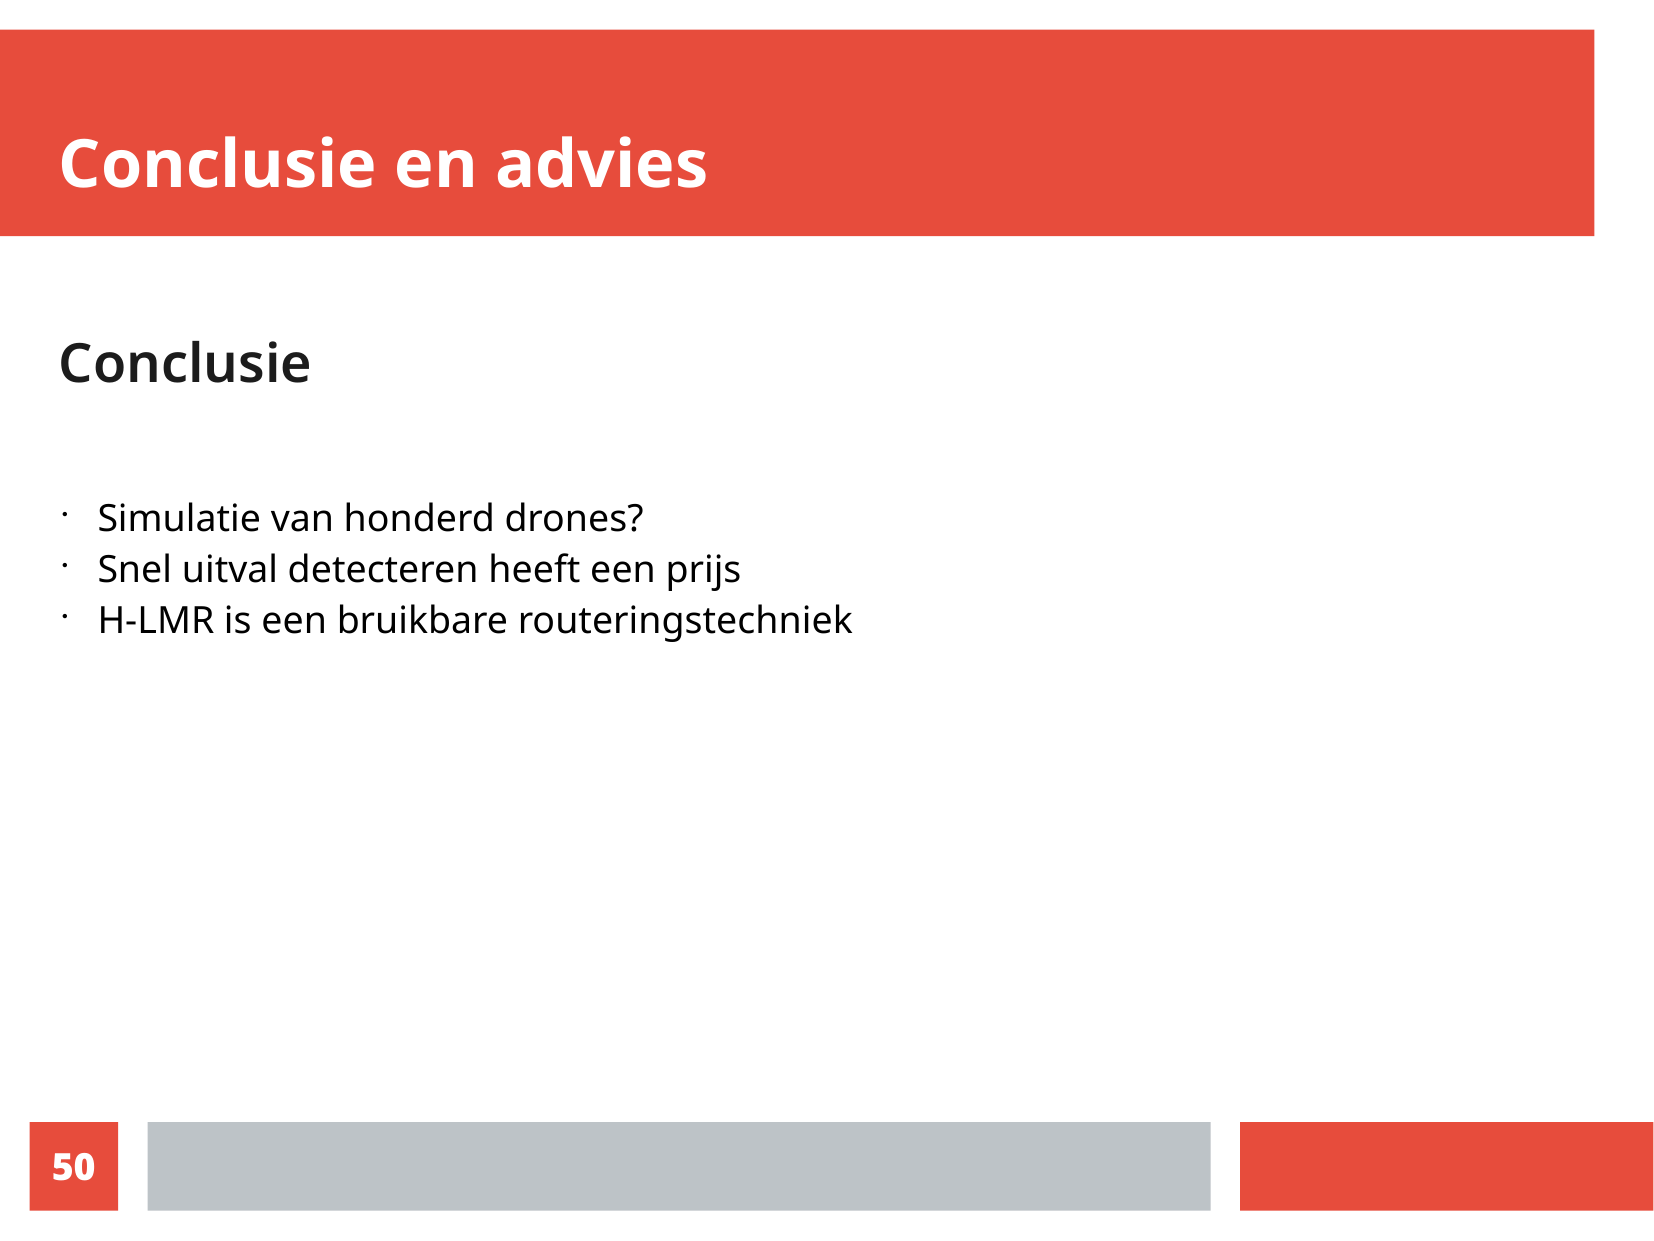

# Conclusie en advies
Conclusie
Simulatie van honderd drones?
Snel uitval detecteren heeft een prijs
H-LMR is een bruikbare routeringstechniek
50